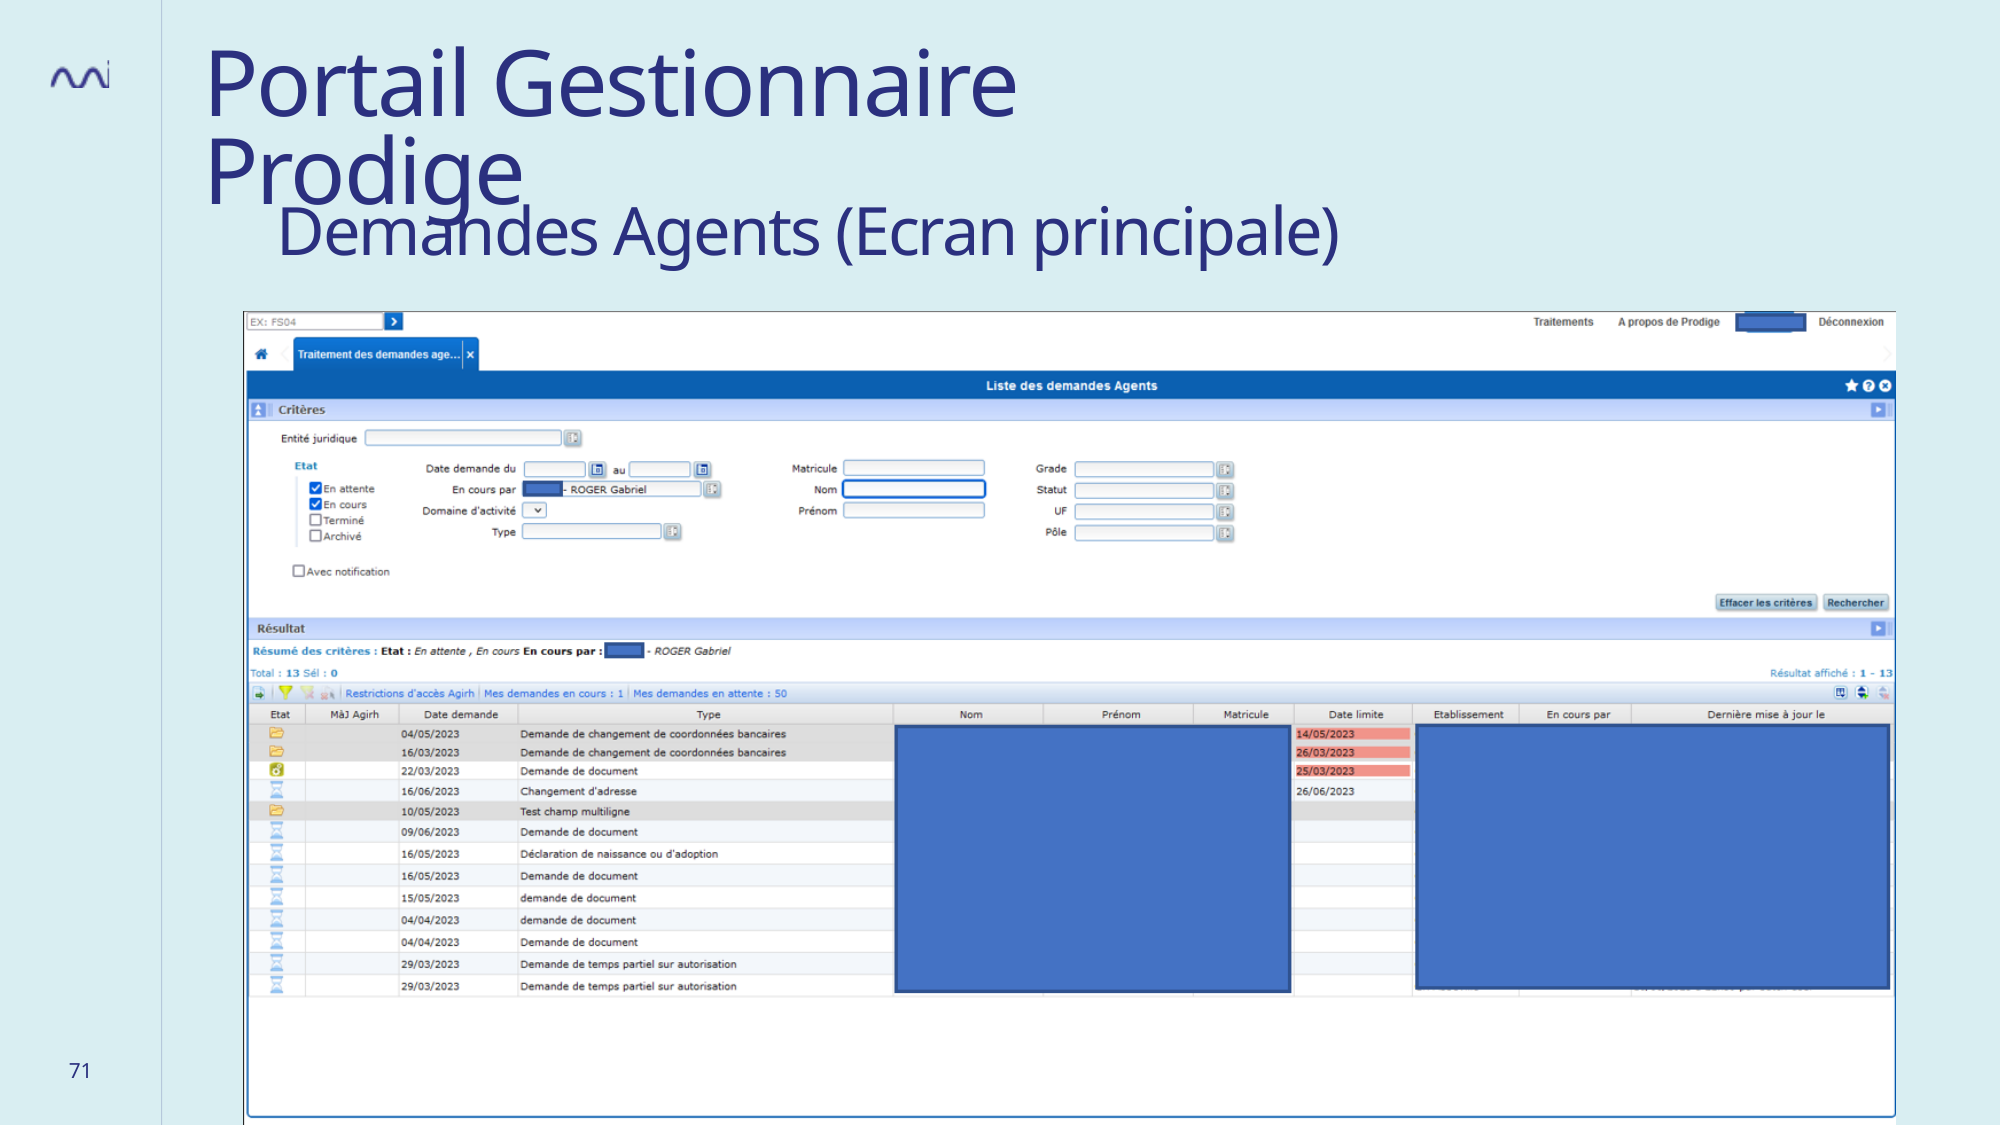

# Portail Gestionnaire Prodige
Demandes Agents (Ecran principale)